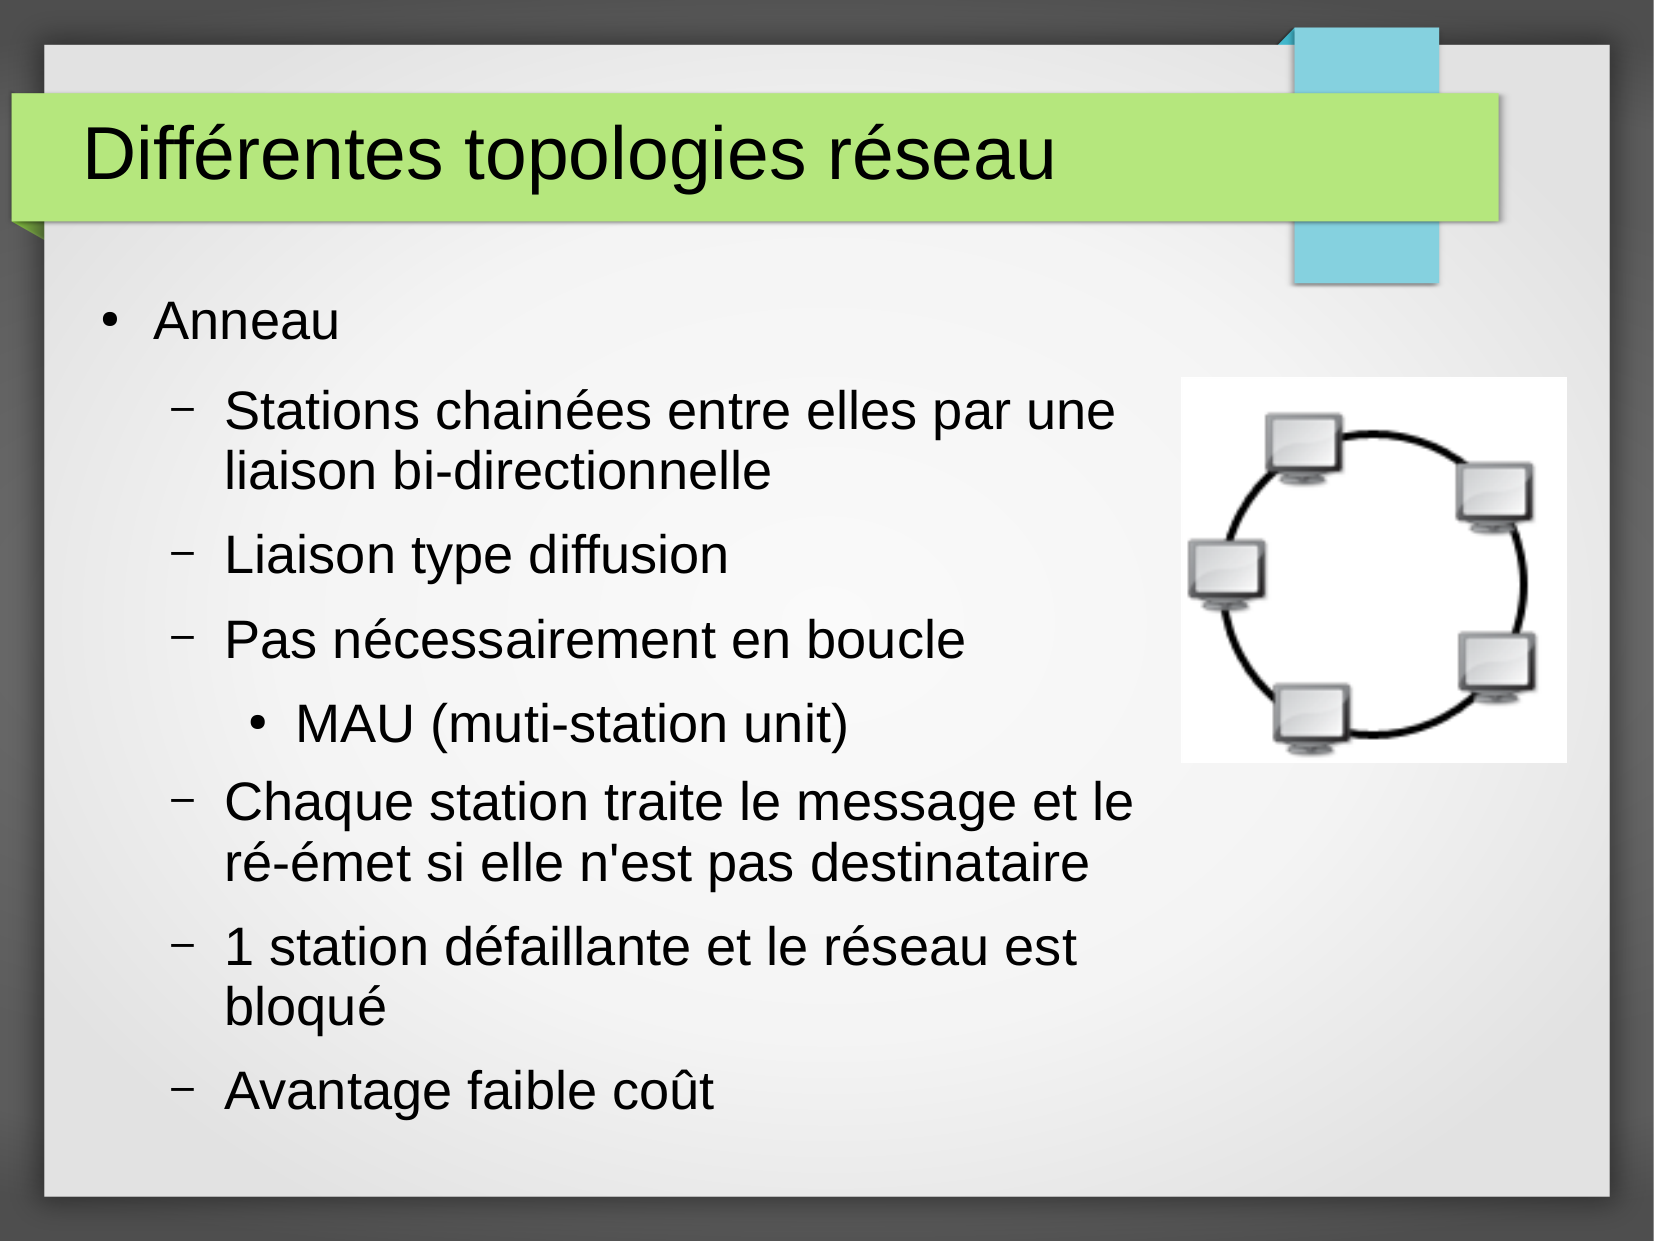

# Différentes topologies réseau
Anneau
Stations chainées entre elles par une liaison bi-directionnelle
Liaison type diffusion
Pas nécessairement en boucle
MAU (muti-station unit)
Chaque station traite le message et le ré-émet si elle n'est pas destinataire
1 station défaillante et le réseau est bloqué
Avantage faible coût